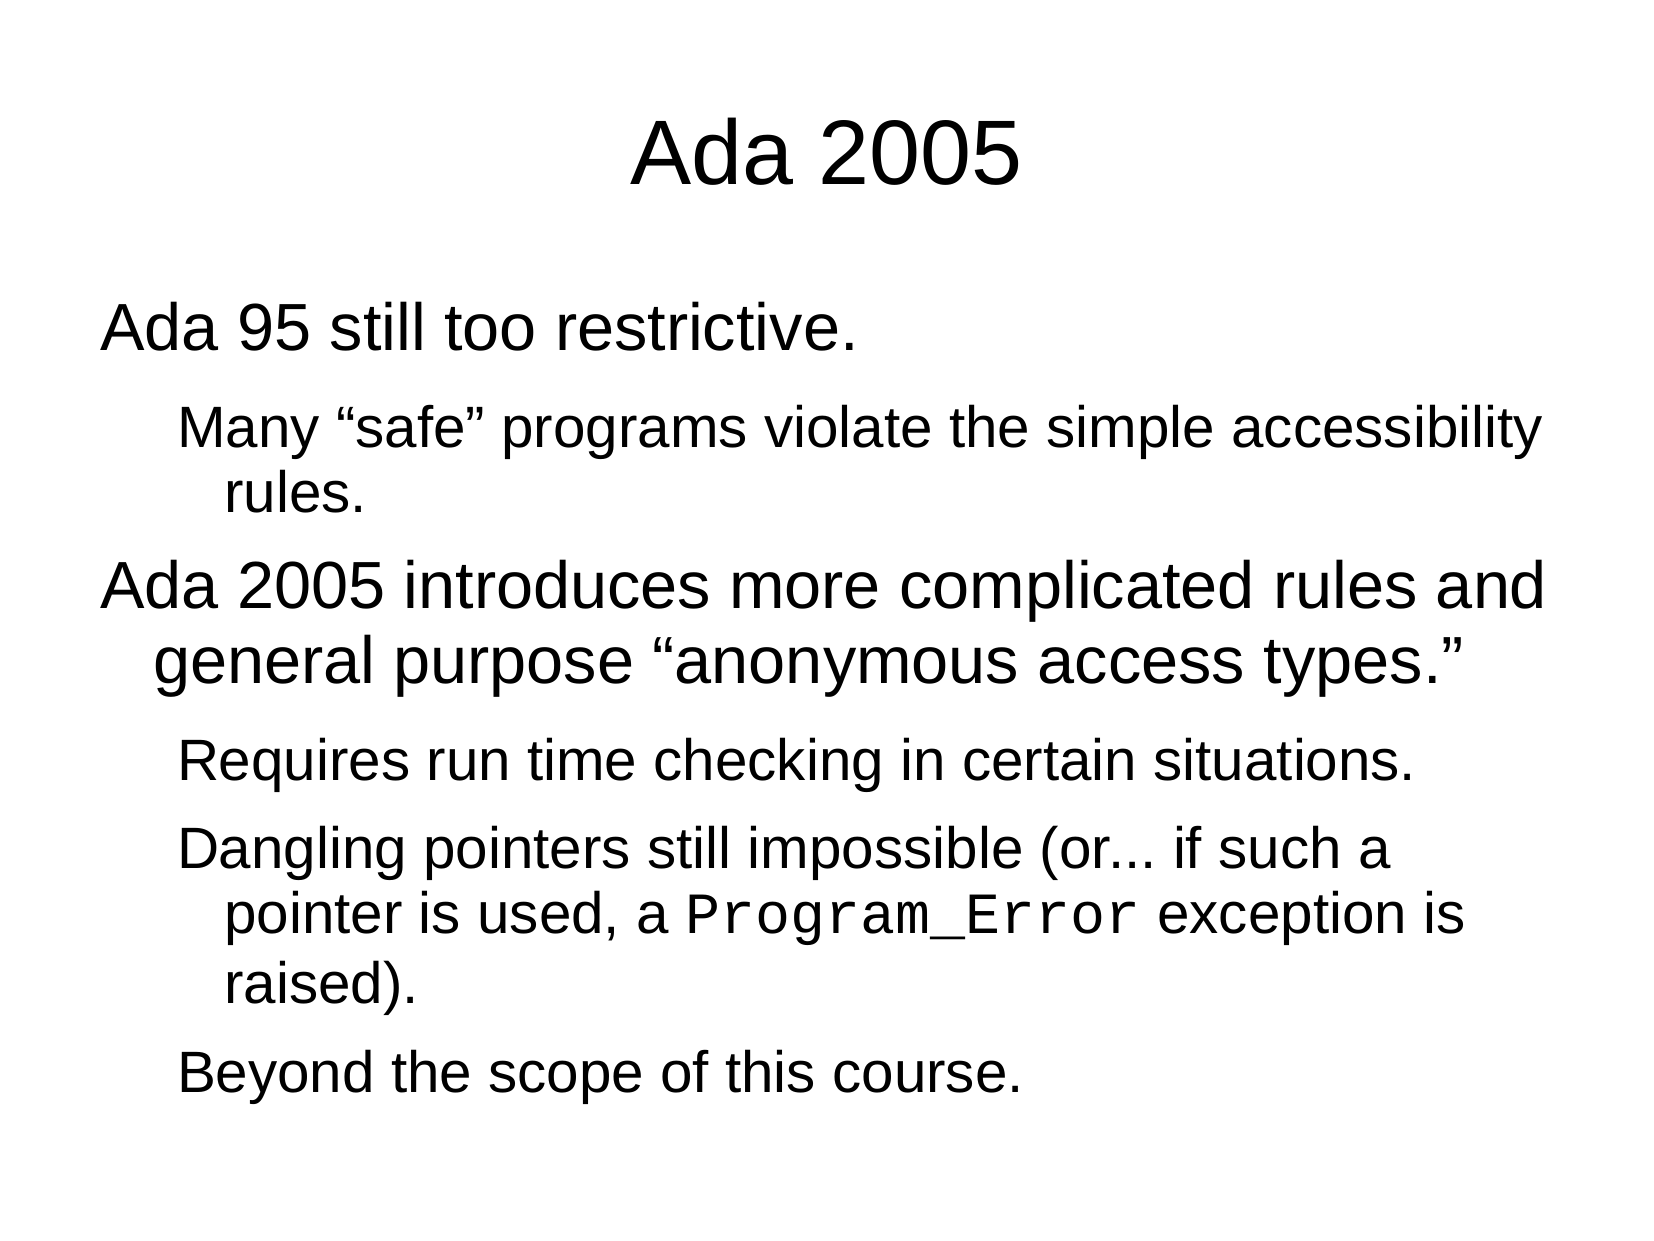

# Ada 2005
Ada 95 still too restrictive.
Many “safe” programs violate the simple accessibility rules.
Ada 2005 introduces more complicated rules and general purpose “anonymous access types.”
Requires run time checking in certain situations.
Dangling pointers still impossible (or... if such a pointer is used, a Program_Error exception is raised).
Beyond the scope of this course.